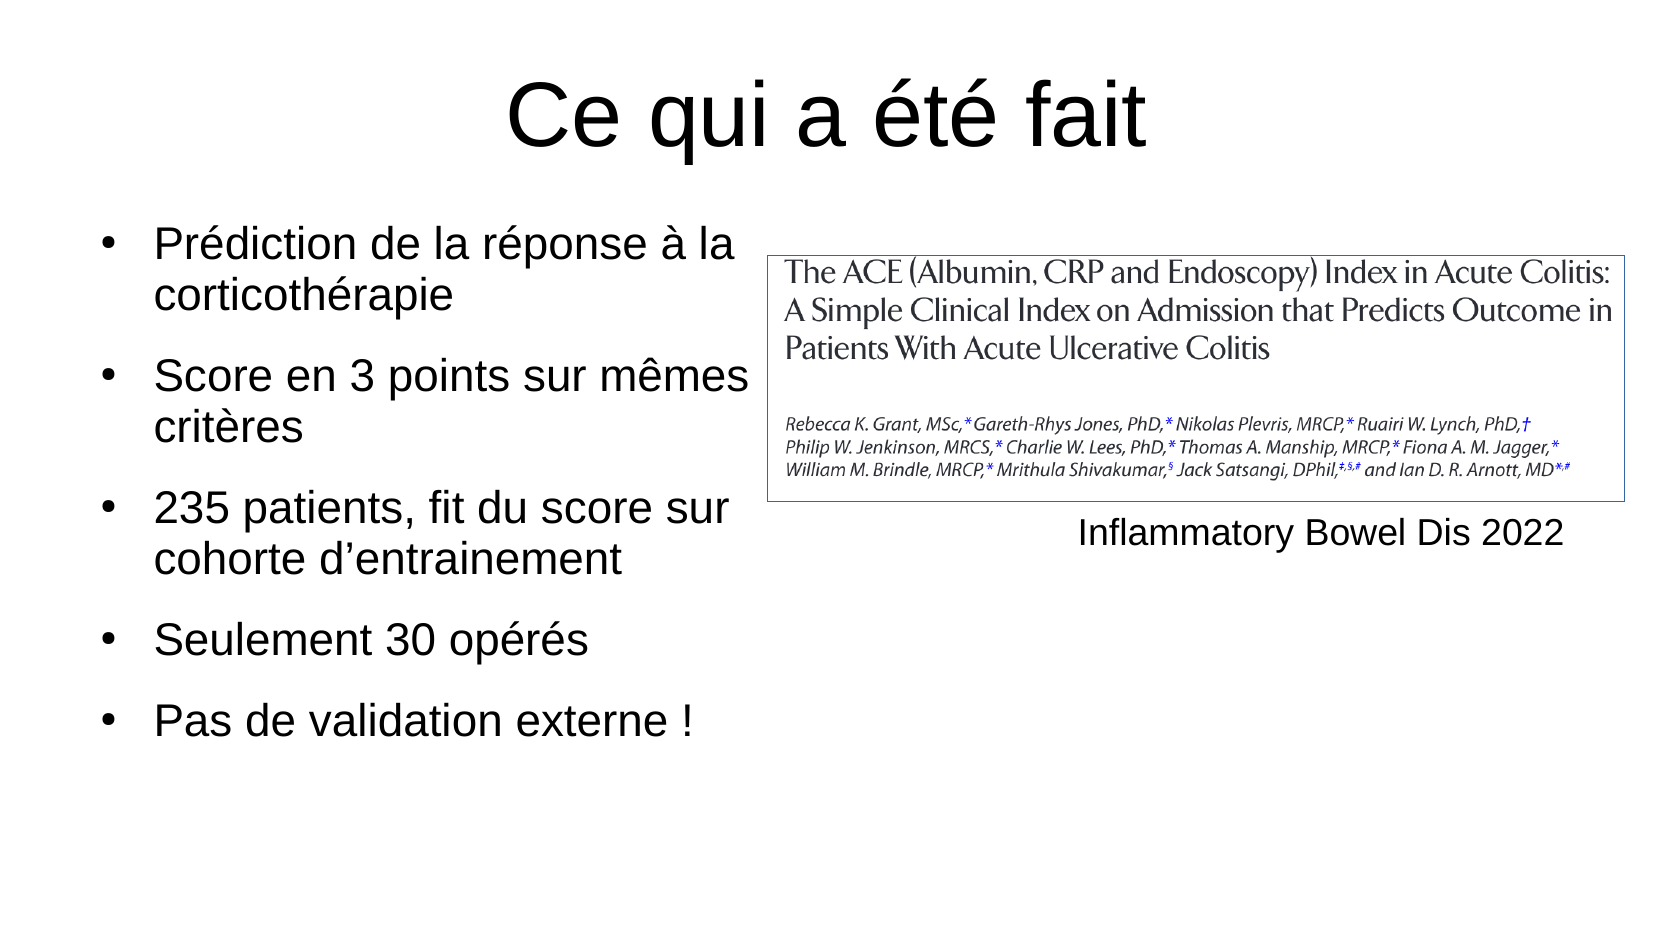

# Ce qui a été fait
Prédiction de la réponse à la corticothérapie
Score en 3 points sur mêmes critères
235 patients, fit du score sur cohorte d’entrainement
Seulement 30 opérés
Pas de validation externe !
Inflammatory Bowel Dis 2022